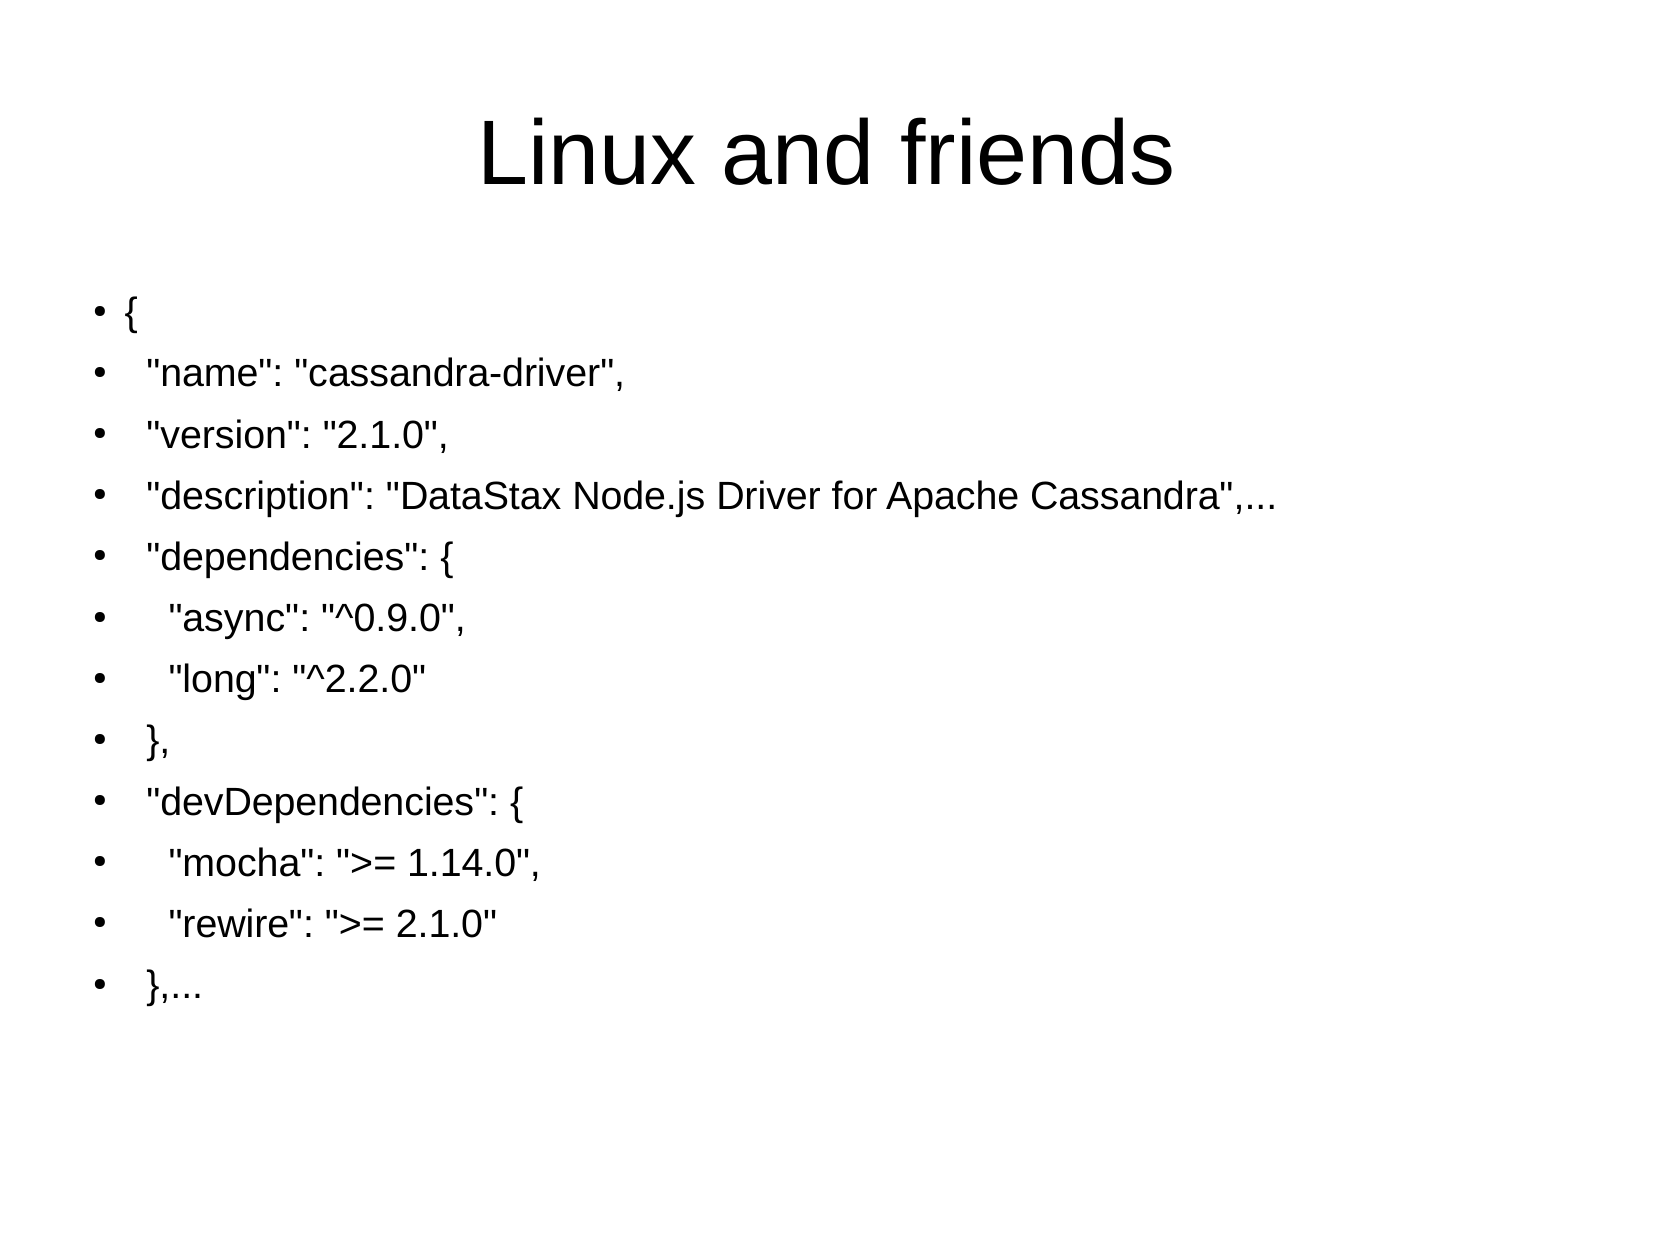

# Linux and friends
{
 "name": "cassandra-driver",
 "version": "2.1.0",
 "description": "DataStax Node.js Driver for Apache Cassandra",...
 "dependencies": {
 "async": "^0.9.0",
 "long": "^2.2.0"
 },
 "devDependencies": {
 "mocha": ">= 1.14.0",
 "rewire": ">= 2.1.0"
 },...